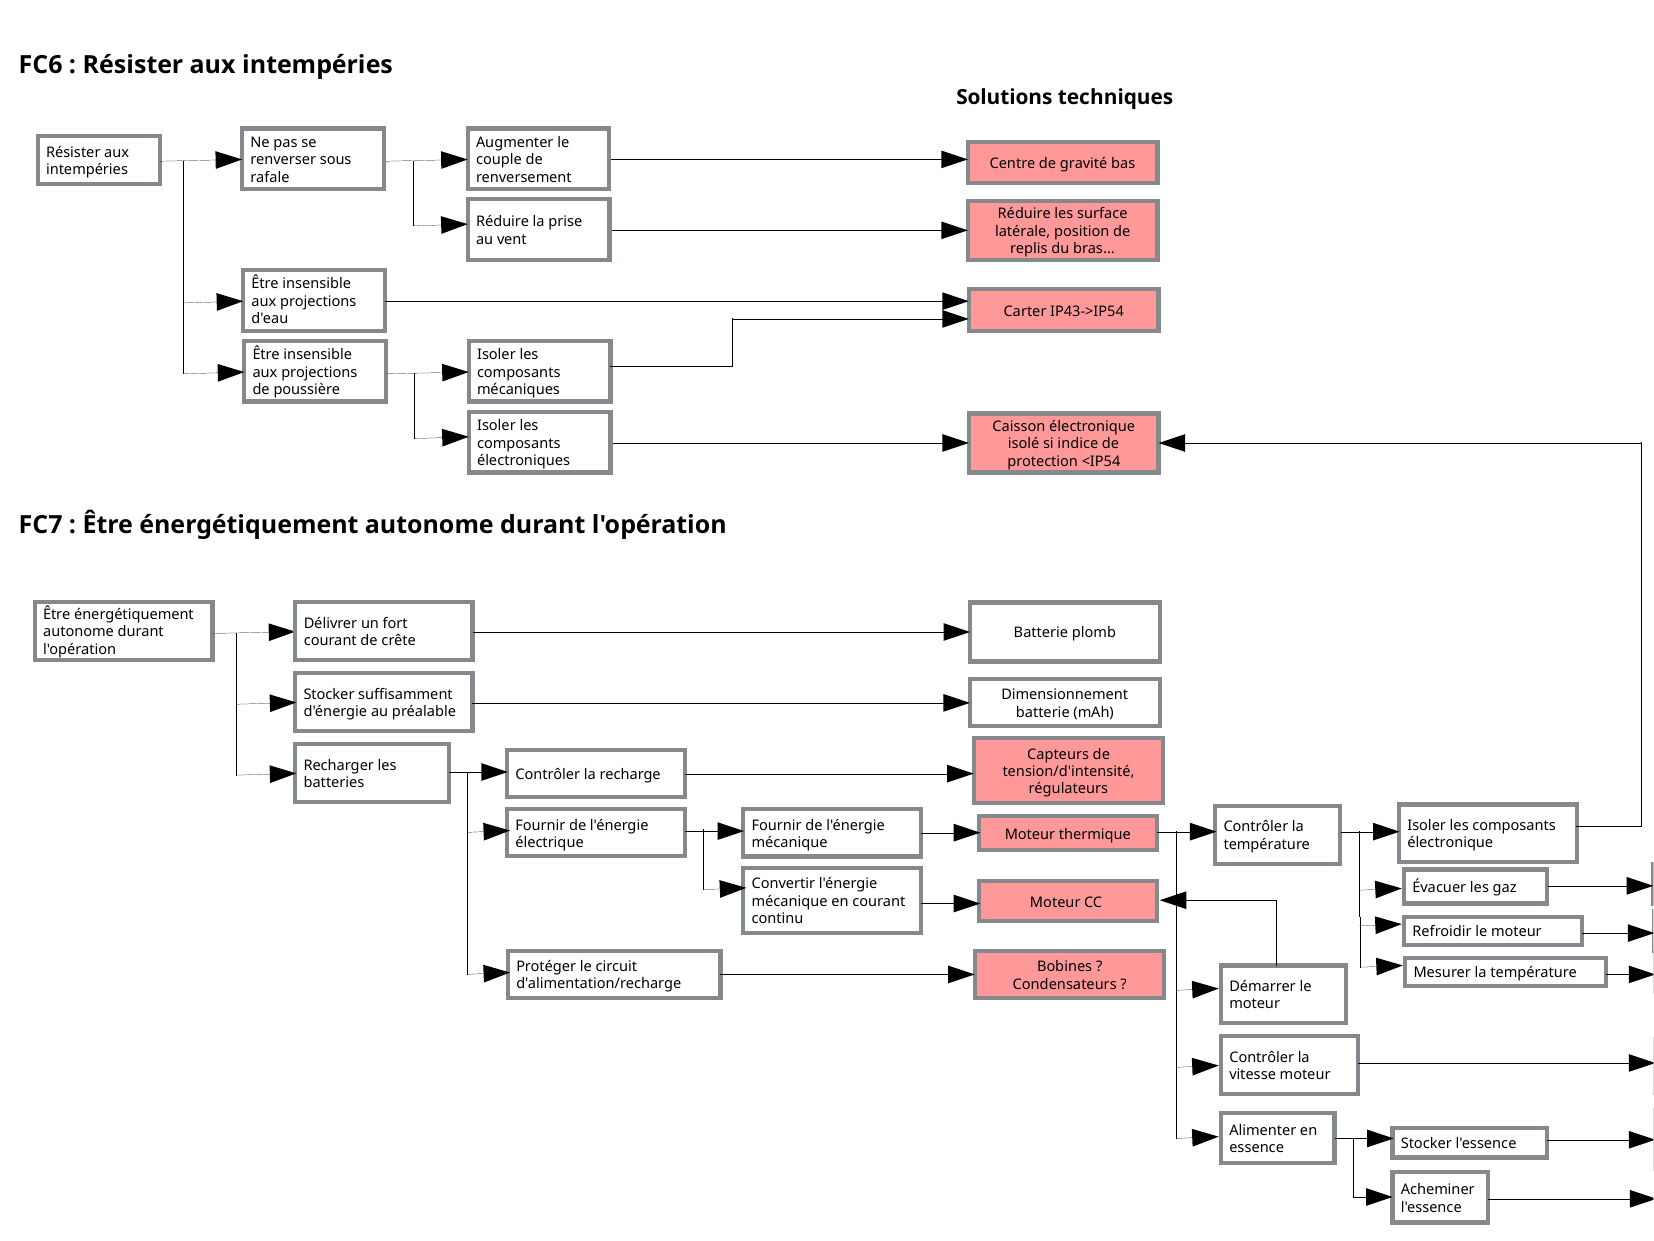

FC6 : Résister aux intempéries
Solutions techniques
Ne pas se renverser sous rafale
Augmenter le couple de renversement
Résister aux intempéries
Centre de gravité bas
Réduire la prise au vent
Réduire les surface latérale, position de replis du bras...
Être insensible aux projections d'eau
Carter IP43->IP54
Être insensible aux projections de poussière
Isoler les composants mécaniques
Isoler les composants électroniques
Caisson électronique isolé si indice de protection <IP54
FC7 : Être énergétiquement autonome durant l'opération
Être énergétiquement autonome durant l'opération
Délivrer un fort courant de crête
Batterie plomb
Stocker suffisamment d'énergie au préalable
Dimensionnement batterie (mAh)
Capteurs de tension/d'intensité, régulateurs
Recharger les batteries
Contrôler la recharge
Isoler les composants électronique
Contrôler la température
Fournir de l'énergie électrique
Fournir de l'énergie mécanique
Moteur thermique
Pot d'échappement
Convertir l'énergie mécanique en courant continu
Évacuer les gaz
Moteur CC
Ventilateurs
Refroidir le moteur
Protéger le circuit d'alimentation/recharge
Bobines ? Condensateurs ?
Thermomètre
Mesurer la température
Démarrer le moteur
Contrôler la vitesse moteur
Injecteur
électronique ?
Réservoir à dimensionner et placer
Alimenter en essence
Stocker l'essence
Acheminer l'essence
Circuit d'injection